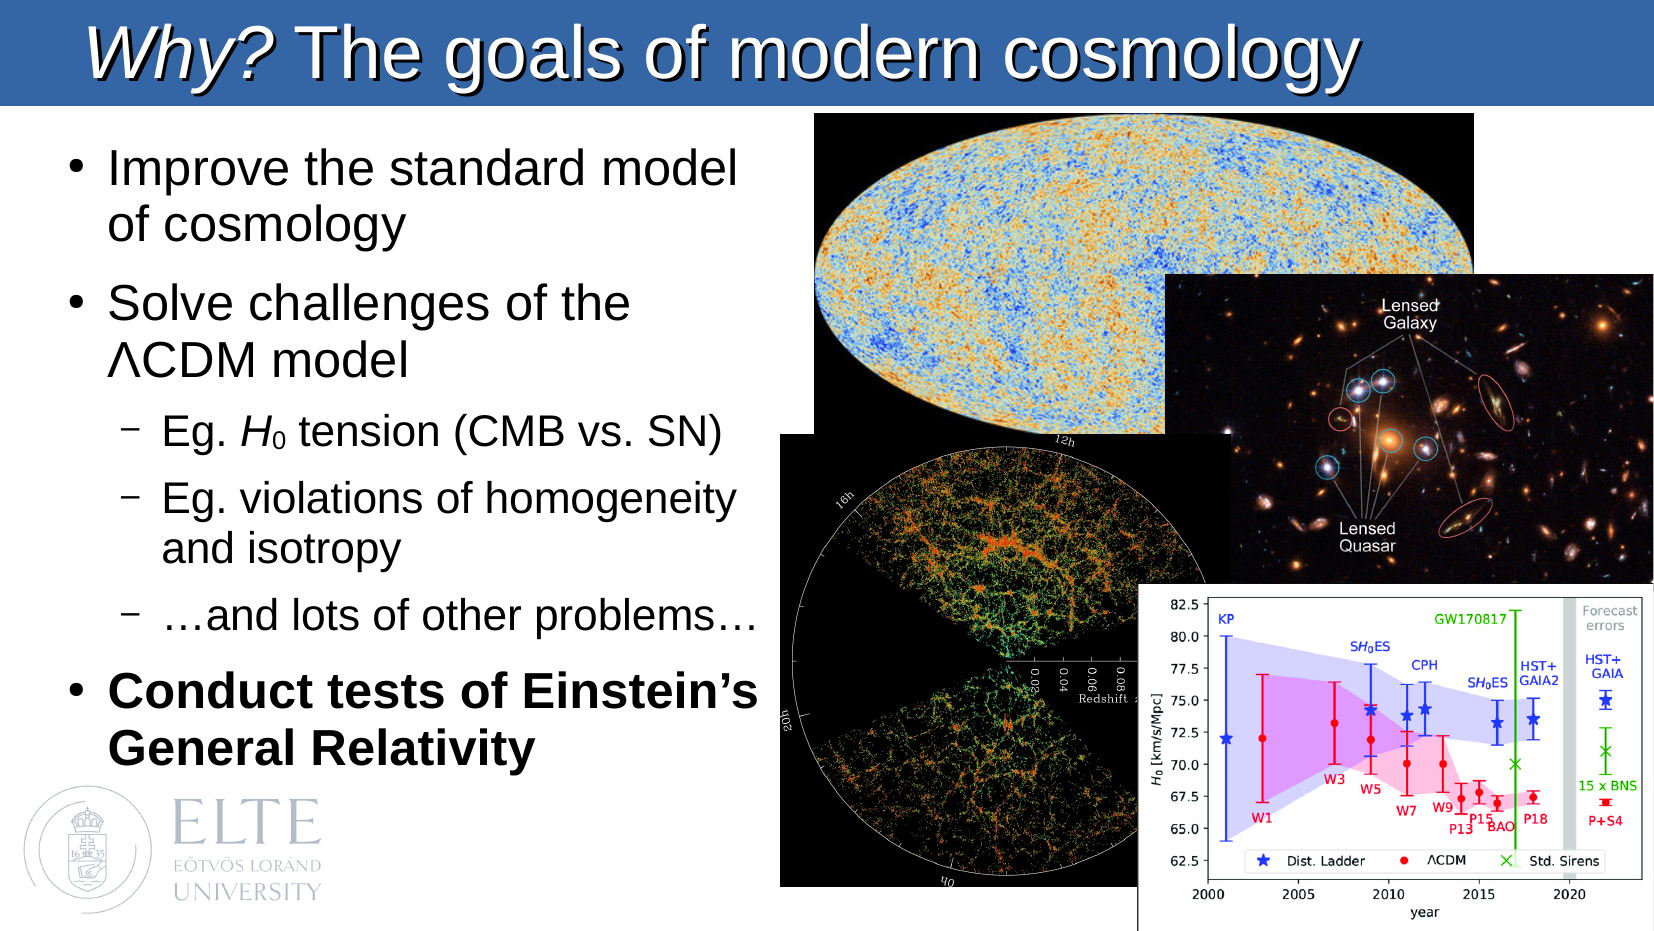

Why? The goals of modern cosmology
# Improve the standard model of cosmology
Solve challenges of the ΛCDM model
Eg. H0 tension (CMB vs. SN)
Eg. violations of homogeneity and isotropy
…and lots of other problems…
Conduct tests of Einstein’s General Relativity